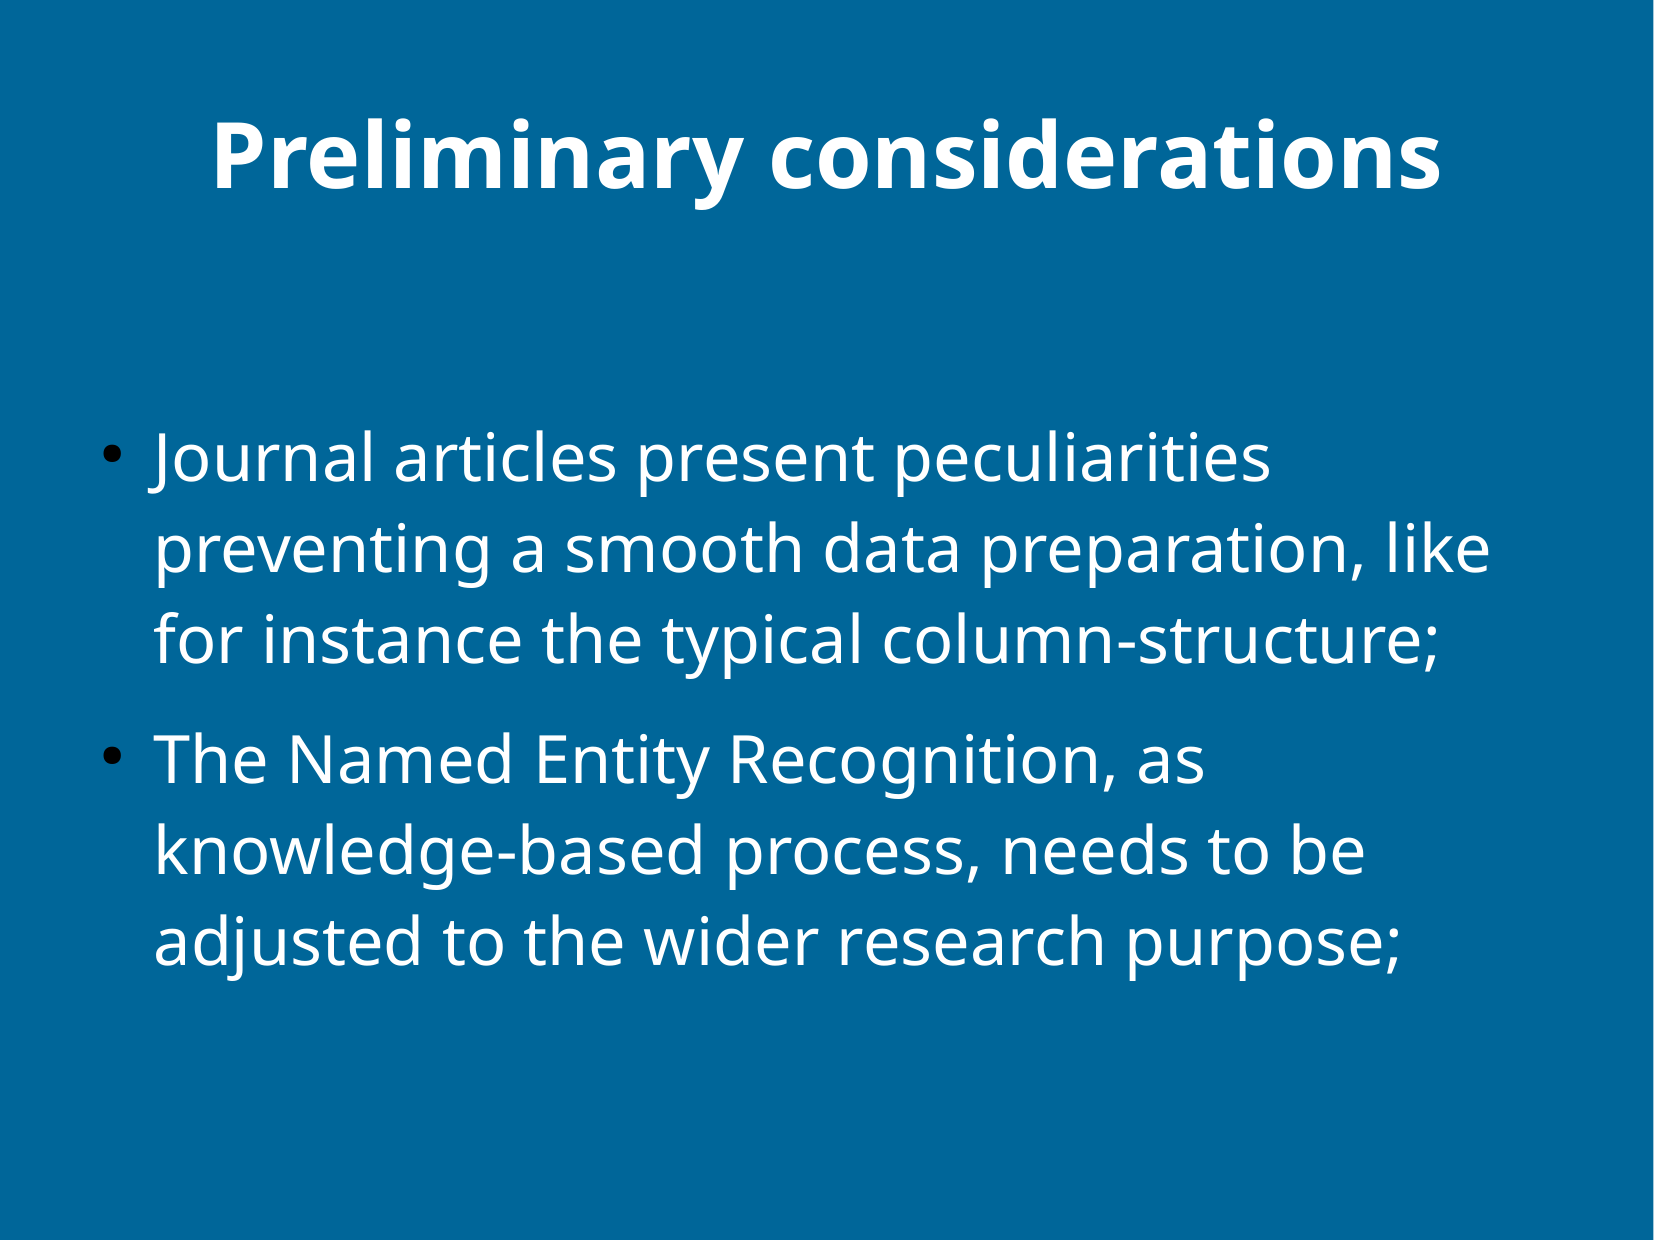

# Preliminary considerations
Journal articles present peculiarities preventing a smooth data preparation, like for instance the typical column-structure;
The Named Entity Recognition, as knowledge-based process, needs to be adjusted to the wider research purpose;